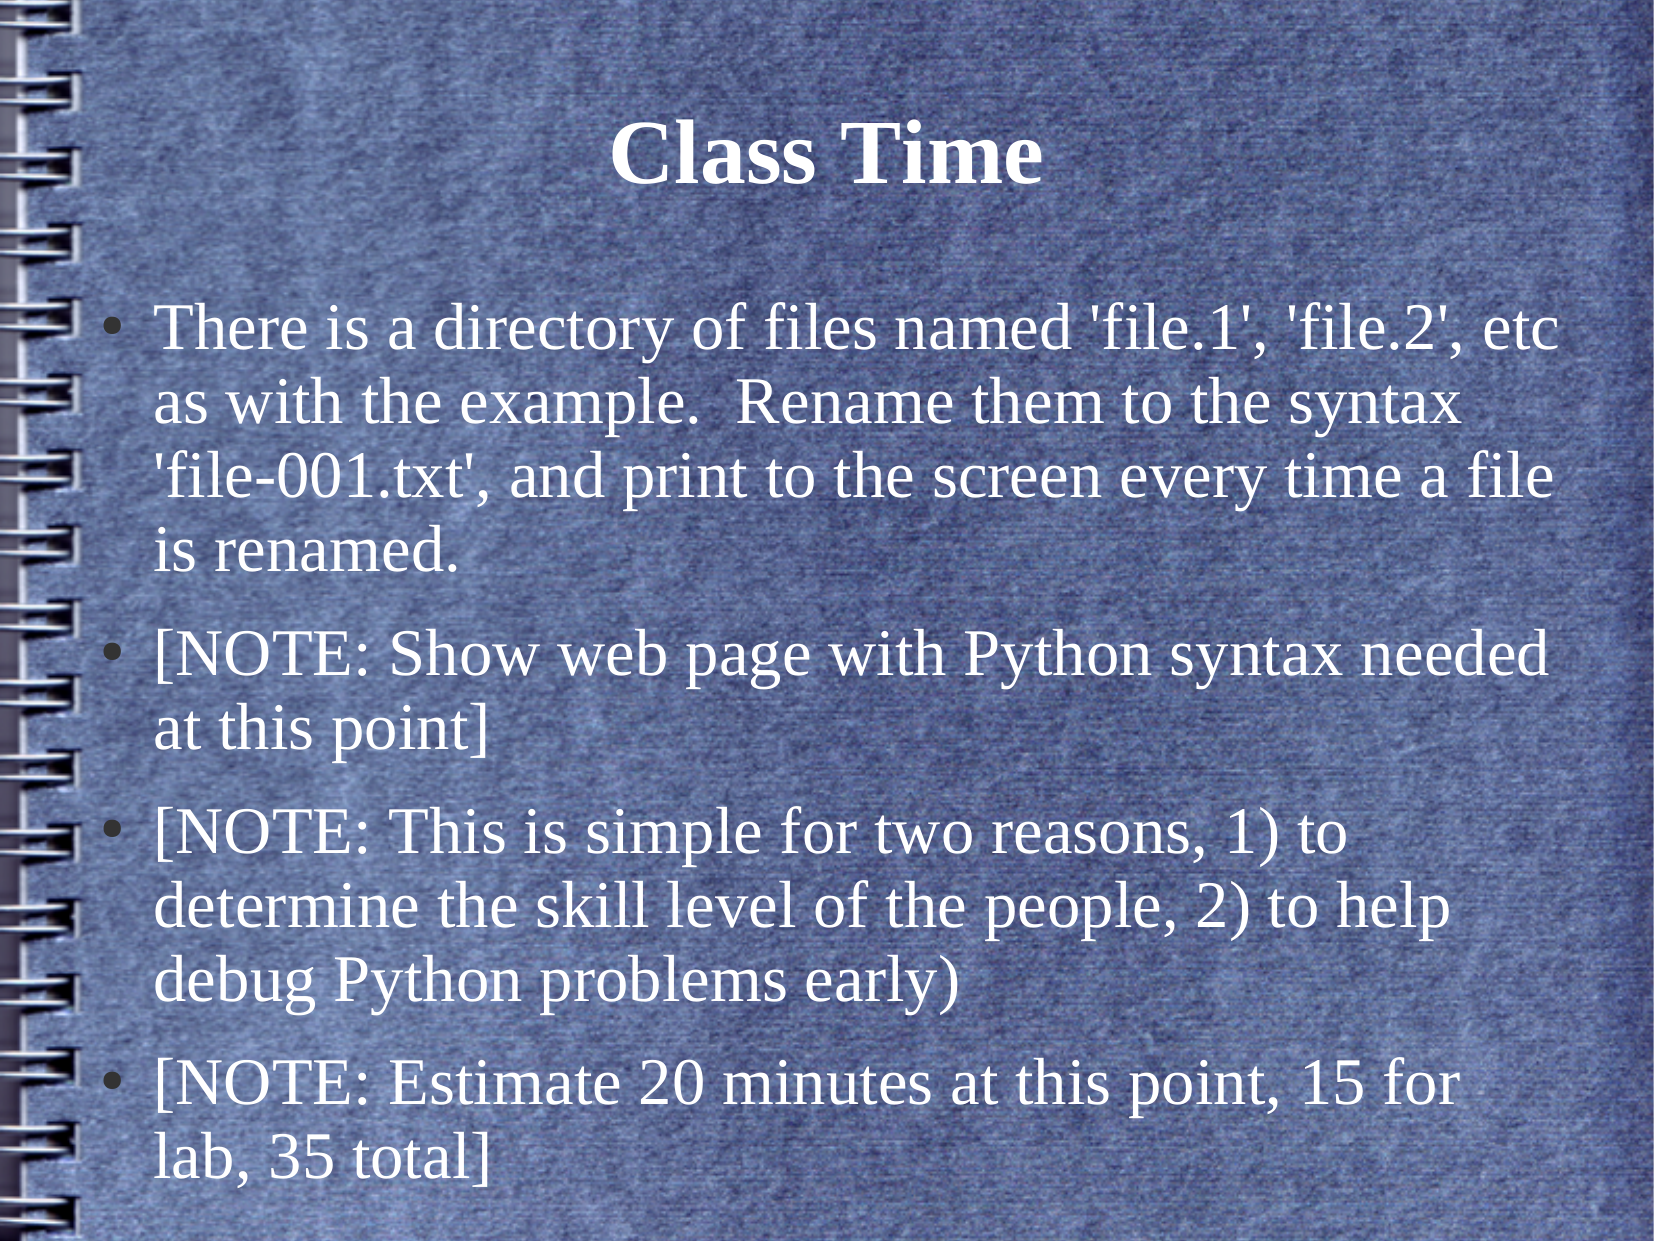

# Class Time
There is a directory of files named 'file.1', 'file.2', etc as with the example. Rename them to the syntax 'file-001.txt', and print to the screen every time a file is renamed.
[NOTE: Show web page with Python syntax needed at this point]
[NOTE: This is simple for two reasons, 1) to determine the skill level of the people, 2) to help debug Python problems early)
[NOTE: Estimate 20 minutes at this point, 15 for lab, 35 total]